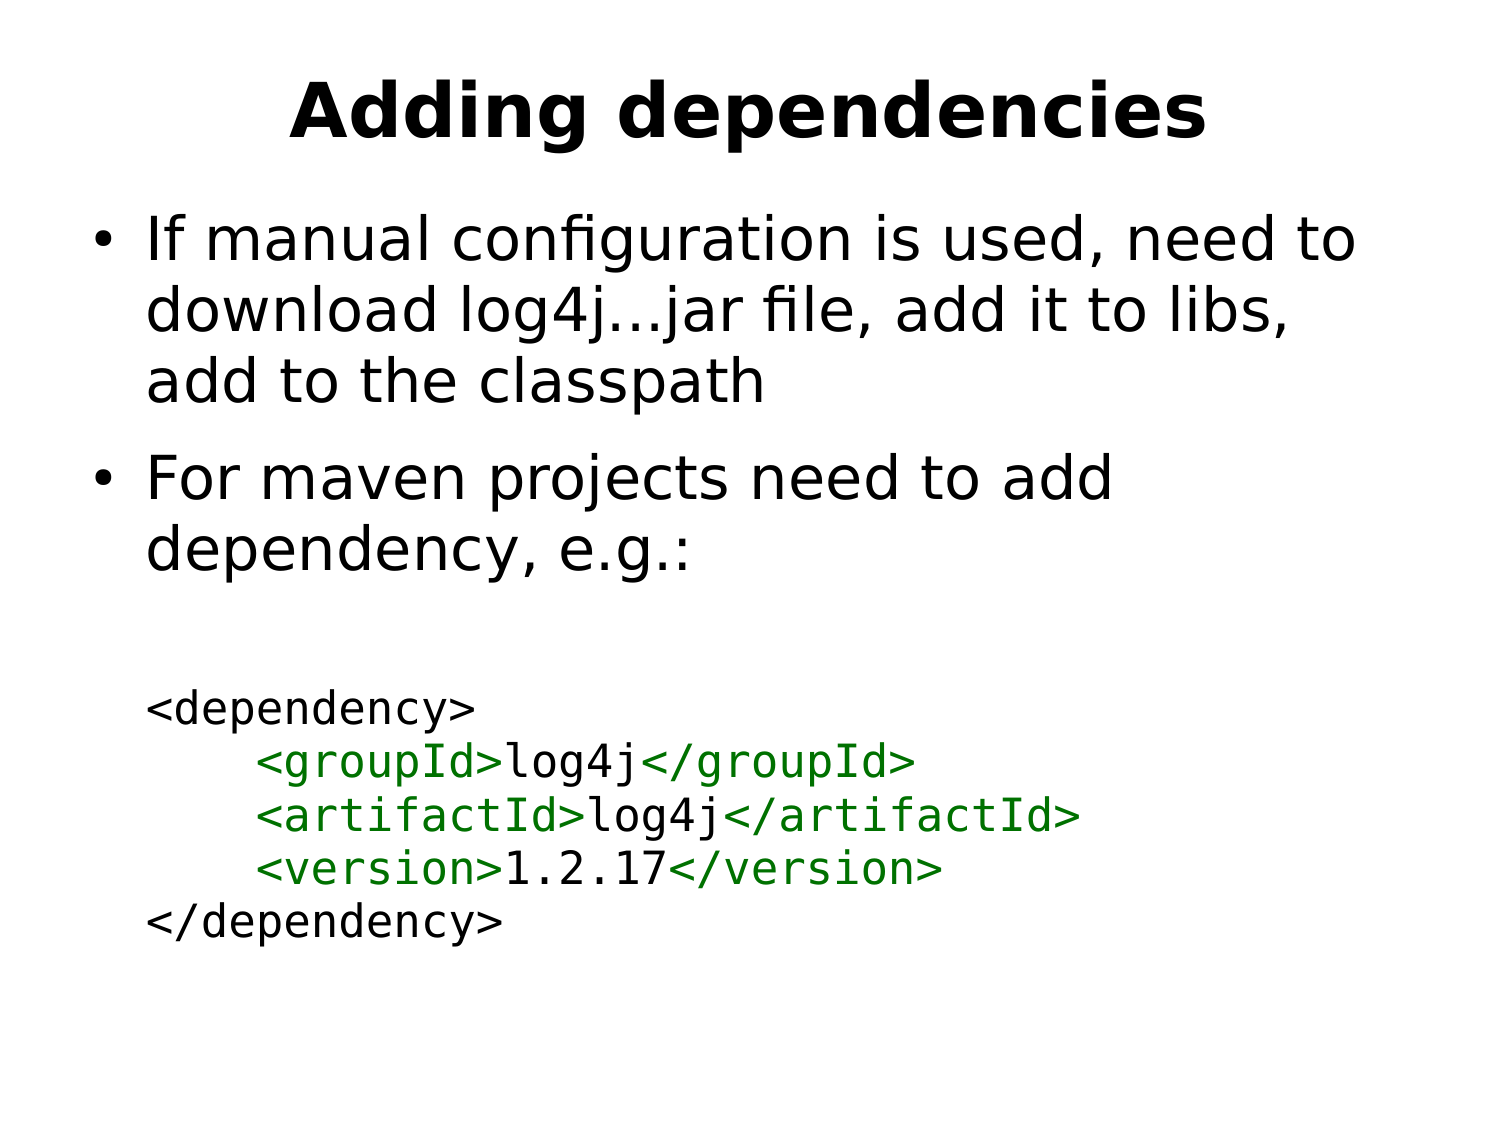

# Adding dependencies
If manual configuration is used, need to download log4j...jar file, add it to libs, add to the classpath
For maven projects need to add dependency, e.g.:
<dependency>
 <groupId>log4j</groupId>
 <artifactId>log4j</artifactId>
 <version>1.2.17</version>
</dependency>